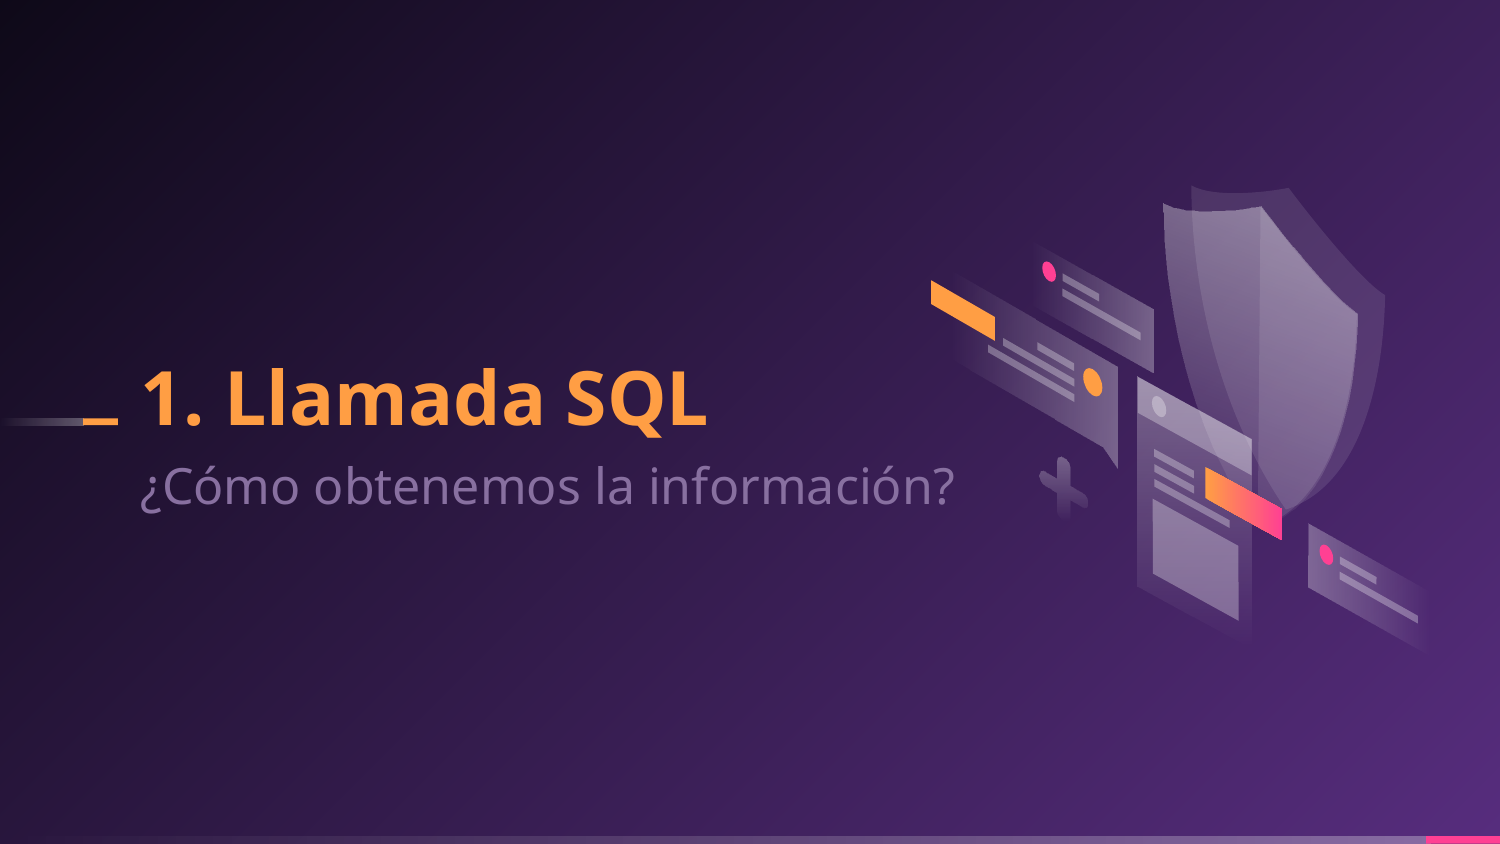

# 1. Llamada SQL
¿Cómo obtenemos la información?